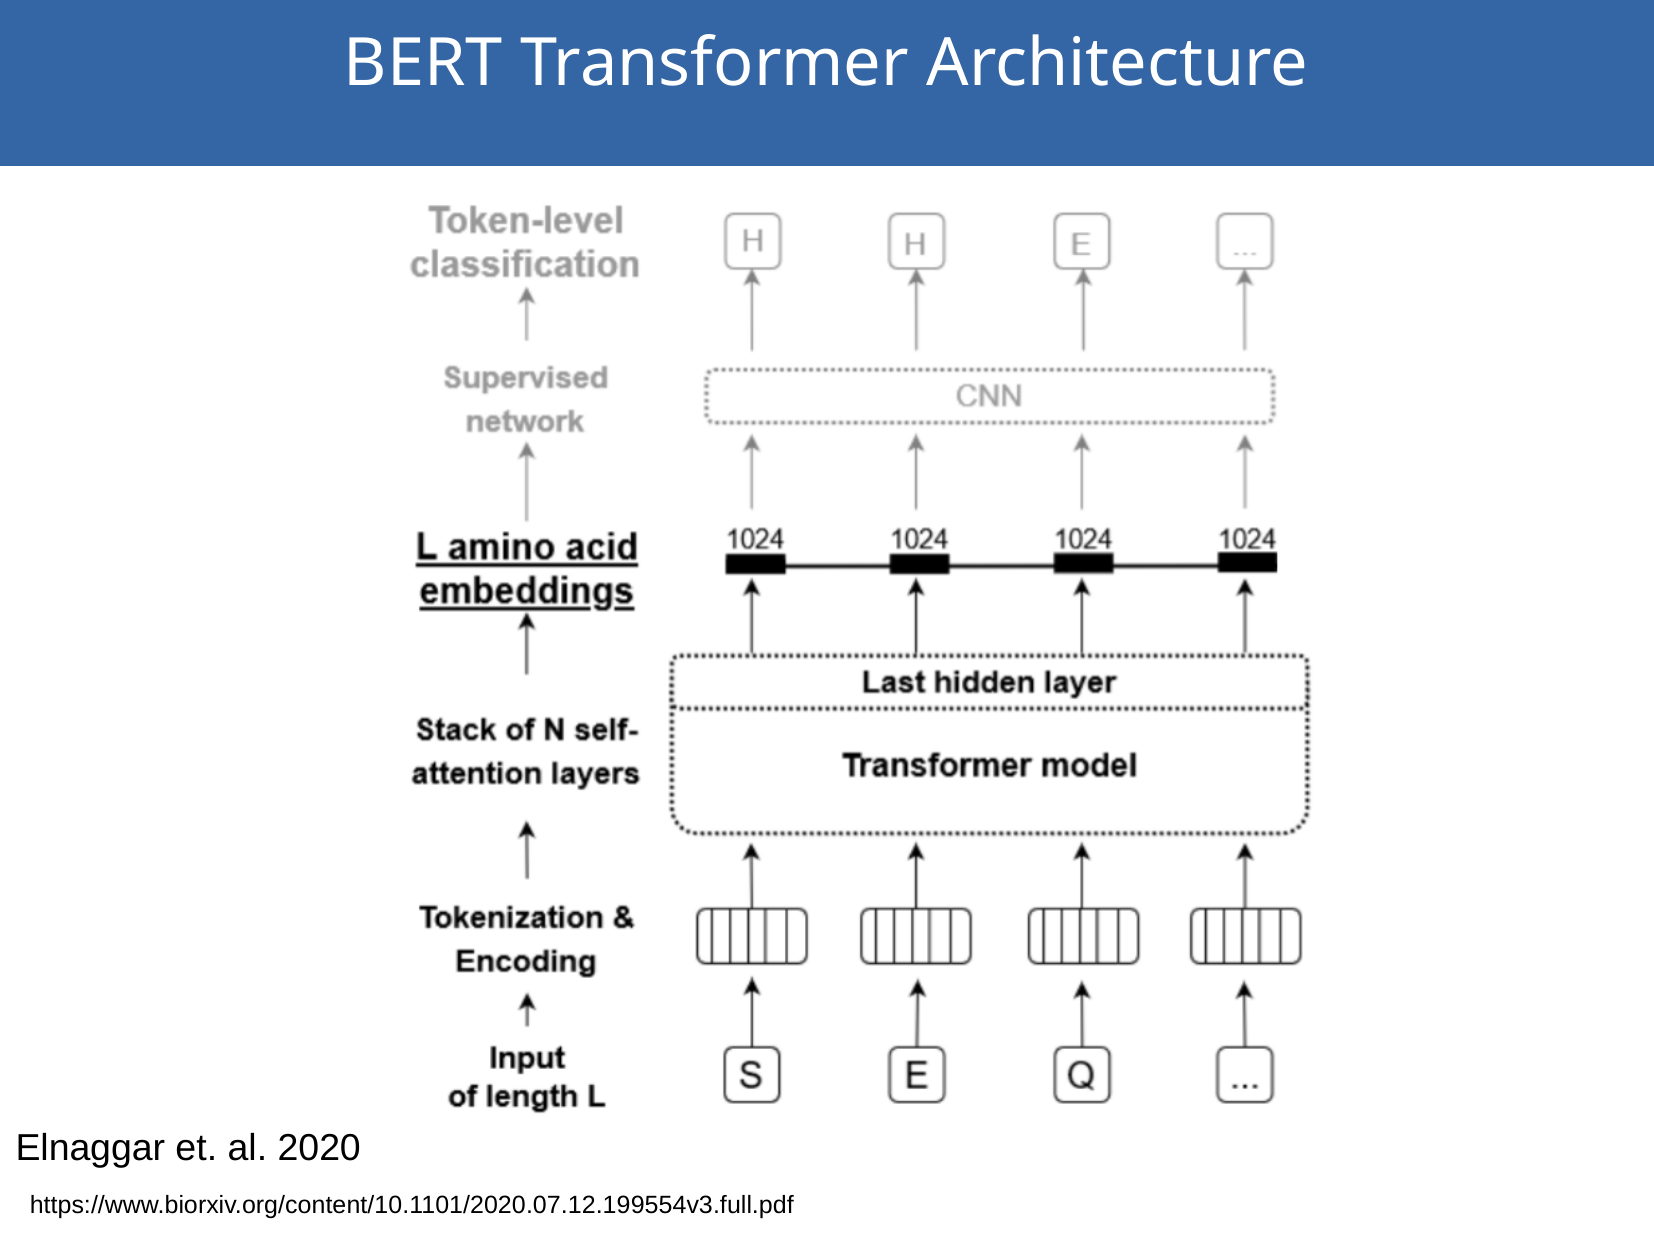

BERT Transformer Architecture
Elnaggar et. al. 2020
https://www.biorxiv.org/content/10.1101/2020.07.12.199554v3.full.pdf